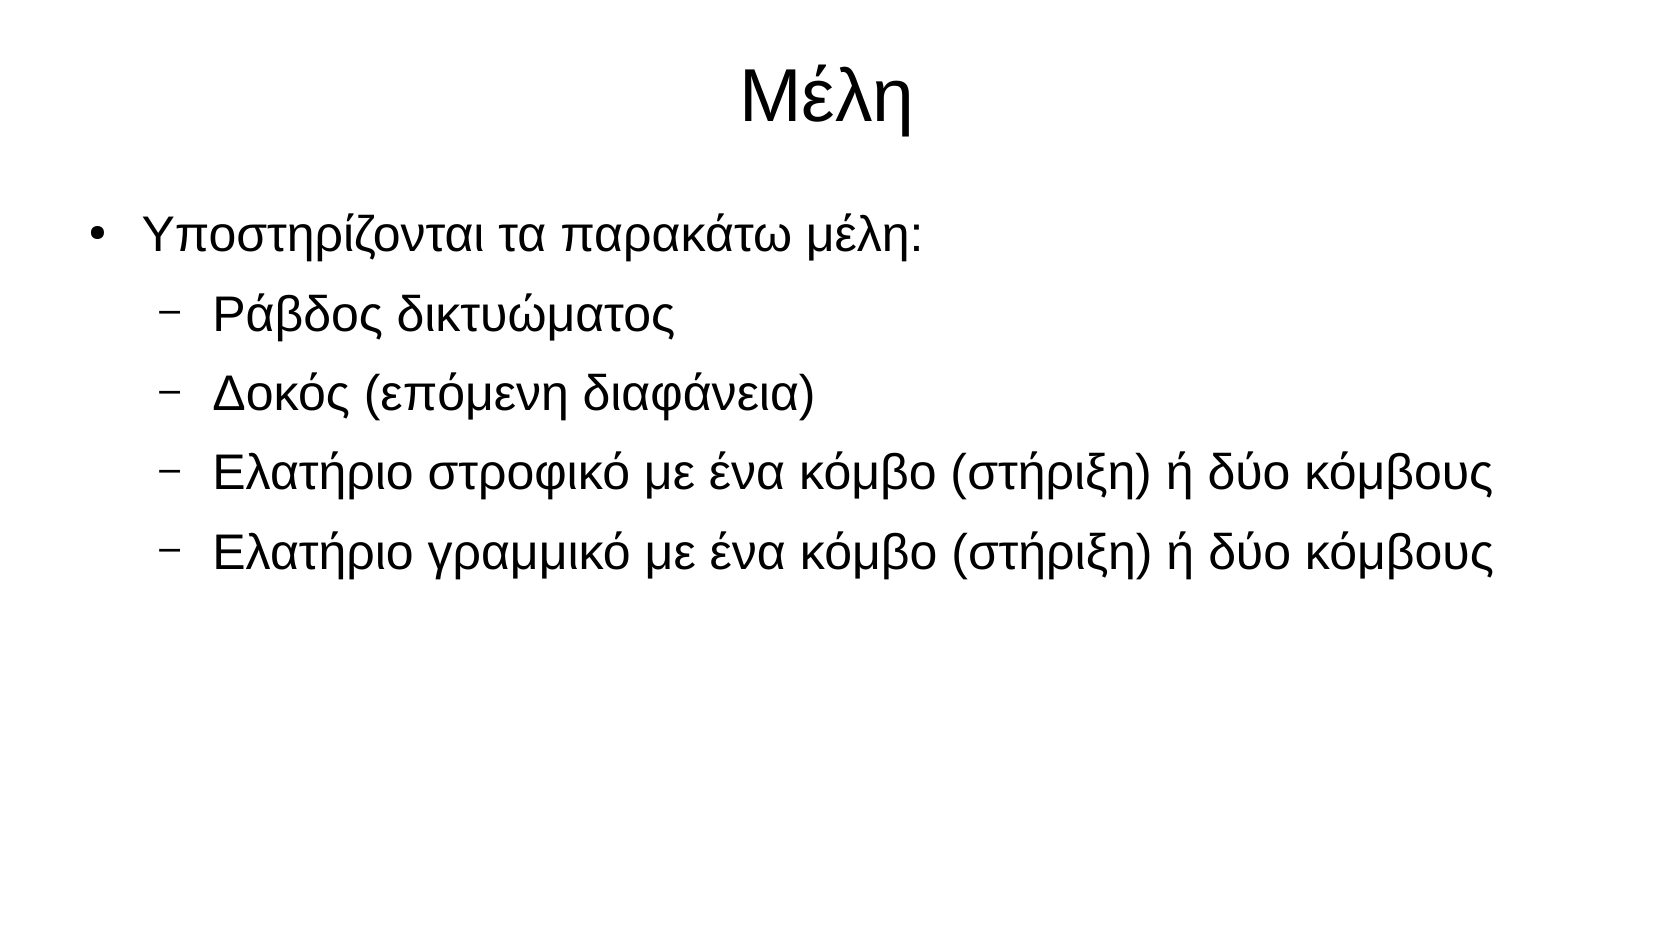

# Μέλη
Υποστηρίζονται τα παρακάτω μέλη:
Ράβδος δικτυώματος
Δοκός (επόμενη διαφάνεια)
Ελατήριο στροφικό με ένα κόμβο (στήριξη) ή δύο κόμβους
Ελατήριο γραμμικό με ένα κόμβο (στήριξη) ή δύο κόμβους